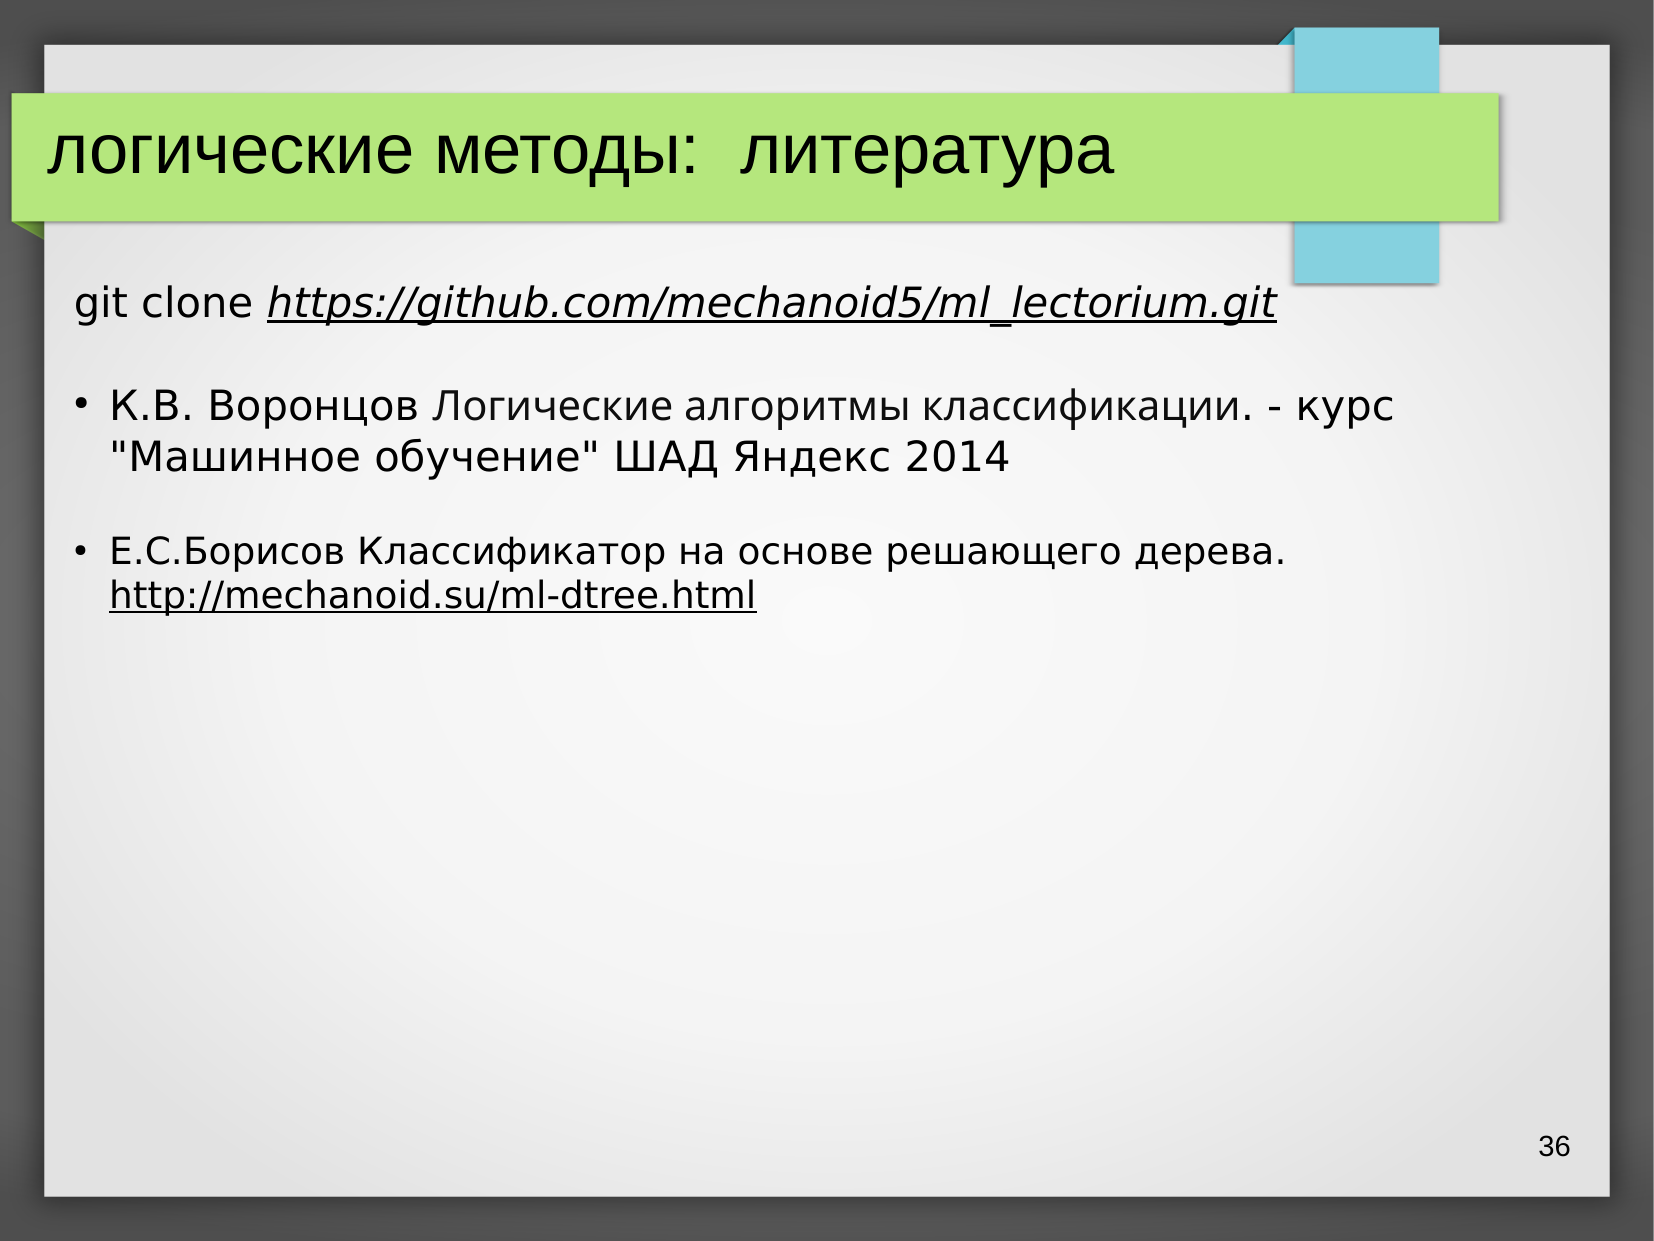

# логические методы: литература
git clone https://github.com/mechanoid5/ml_lectorium.git
К.В. Воронцов Логические алгоритмы классификации. - курс "Машинное обучение" ШАД Яндекс 2014
Е.С.Борисов Классификатор на основе решающего дерева. http://mechanoid.su/ml-dtree.html
36